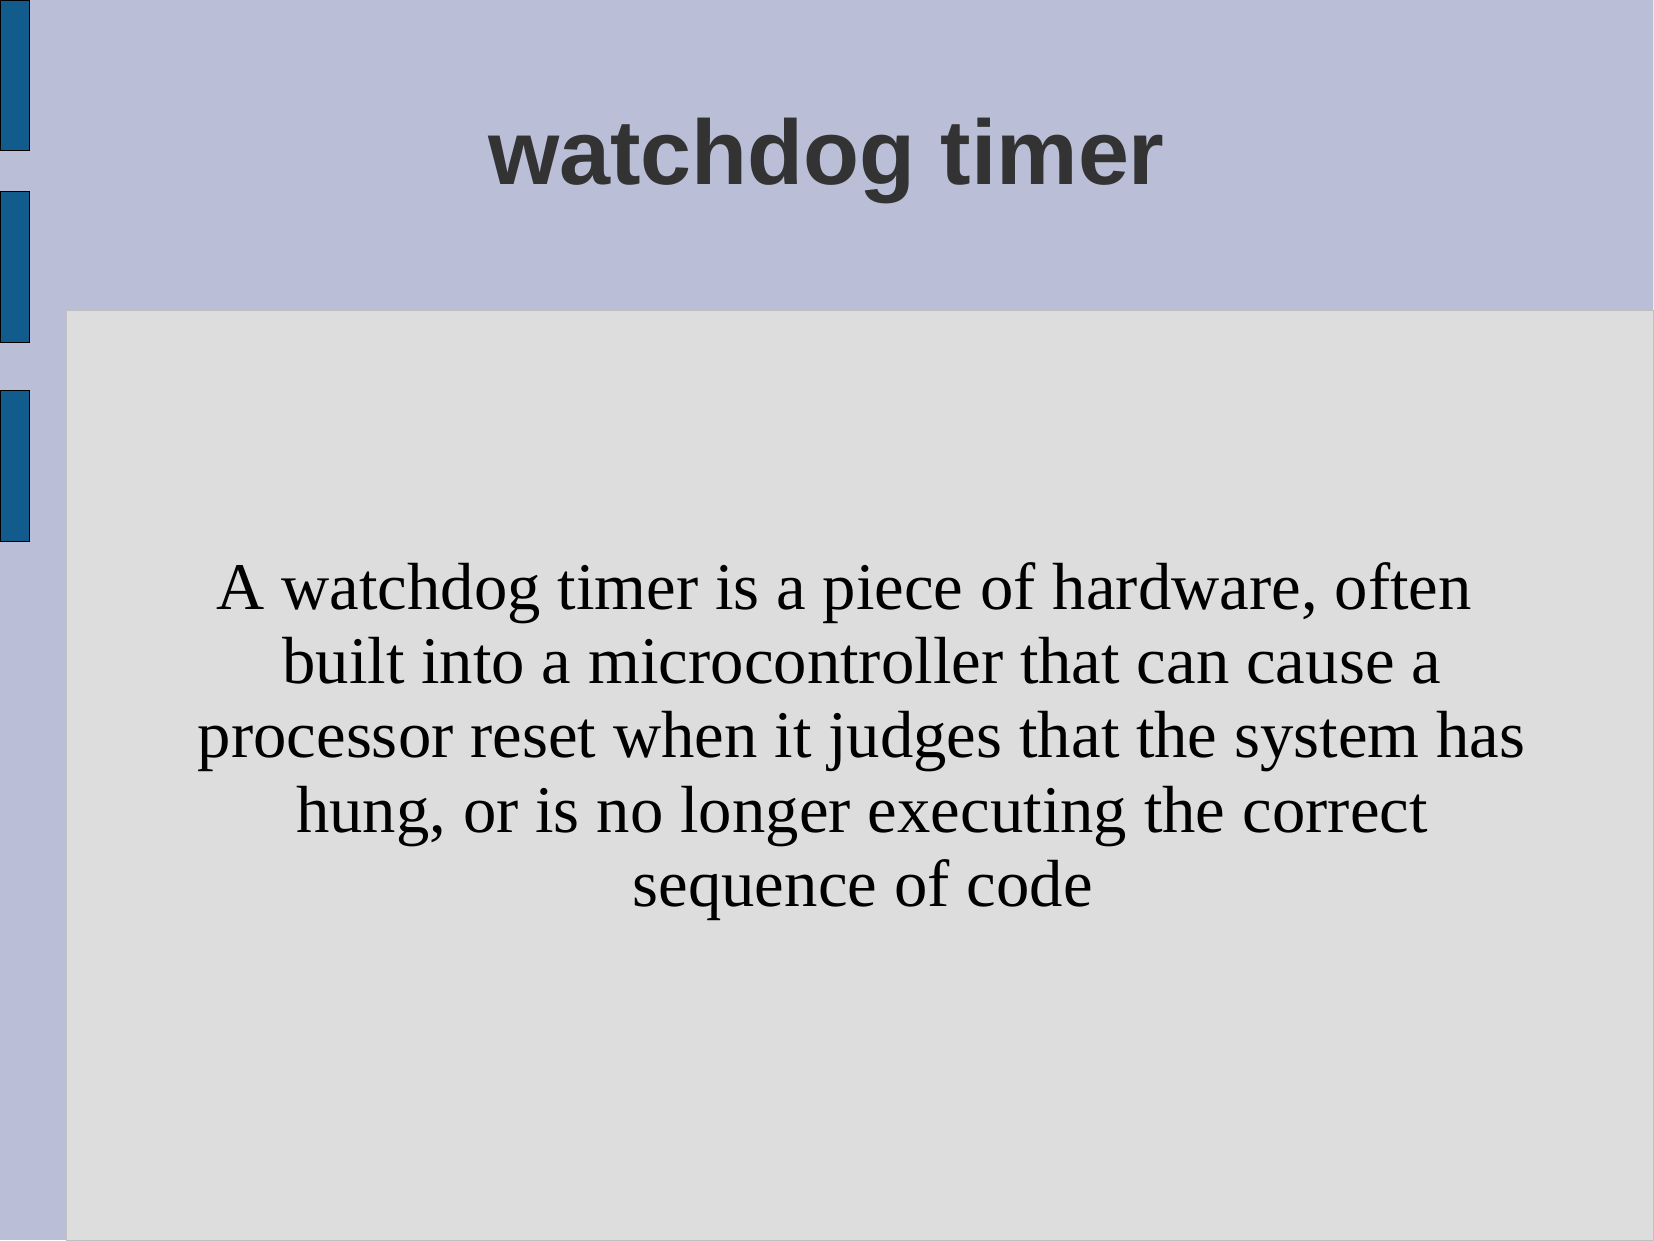

watchdog timer
# A watchdog timer is a piece of hardware, often built into a microcontroller that can cause a processor reset when it judges that the system has hung, or is no longer executing the correct sequence of code